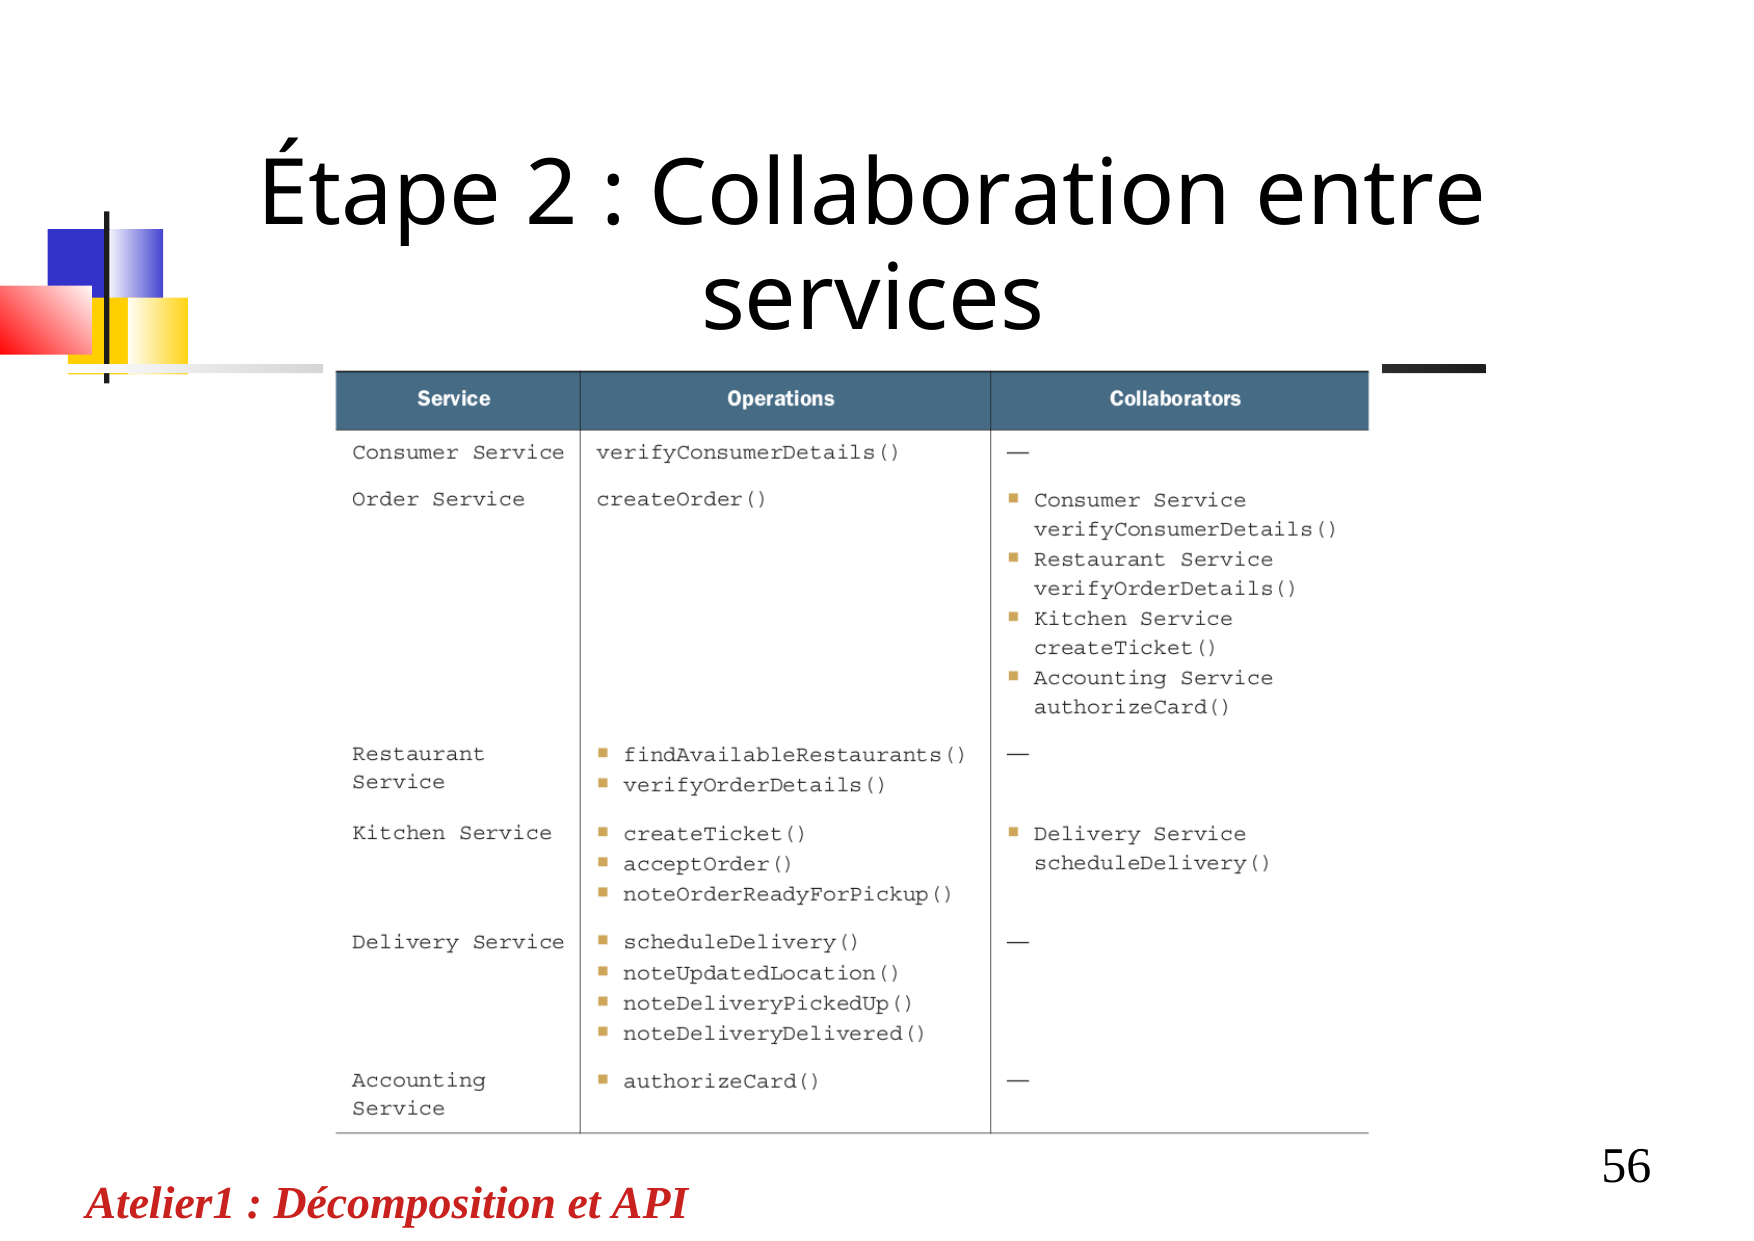

# Étape 2 : Collaboration entre services
Atelier1 : Décomposition et API